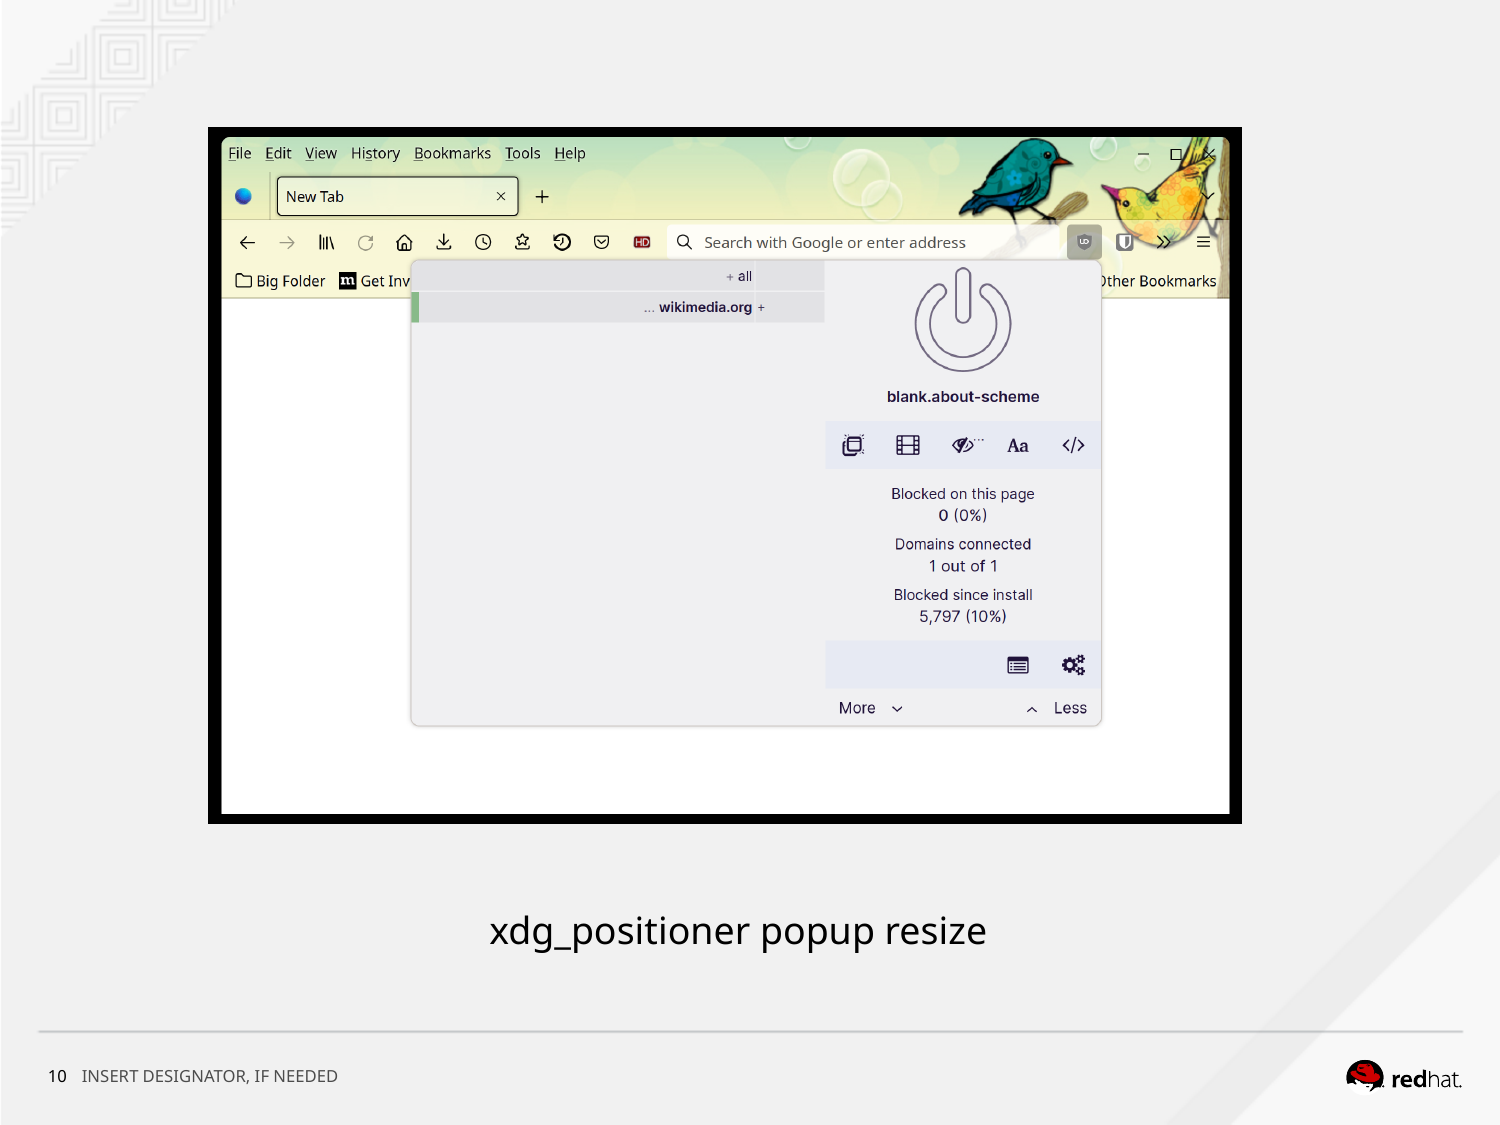

xdg_positioner popup resize
10
INSERT DESIGNATOR, IF NEEDED